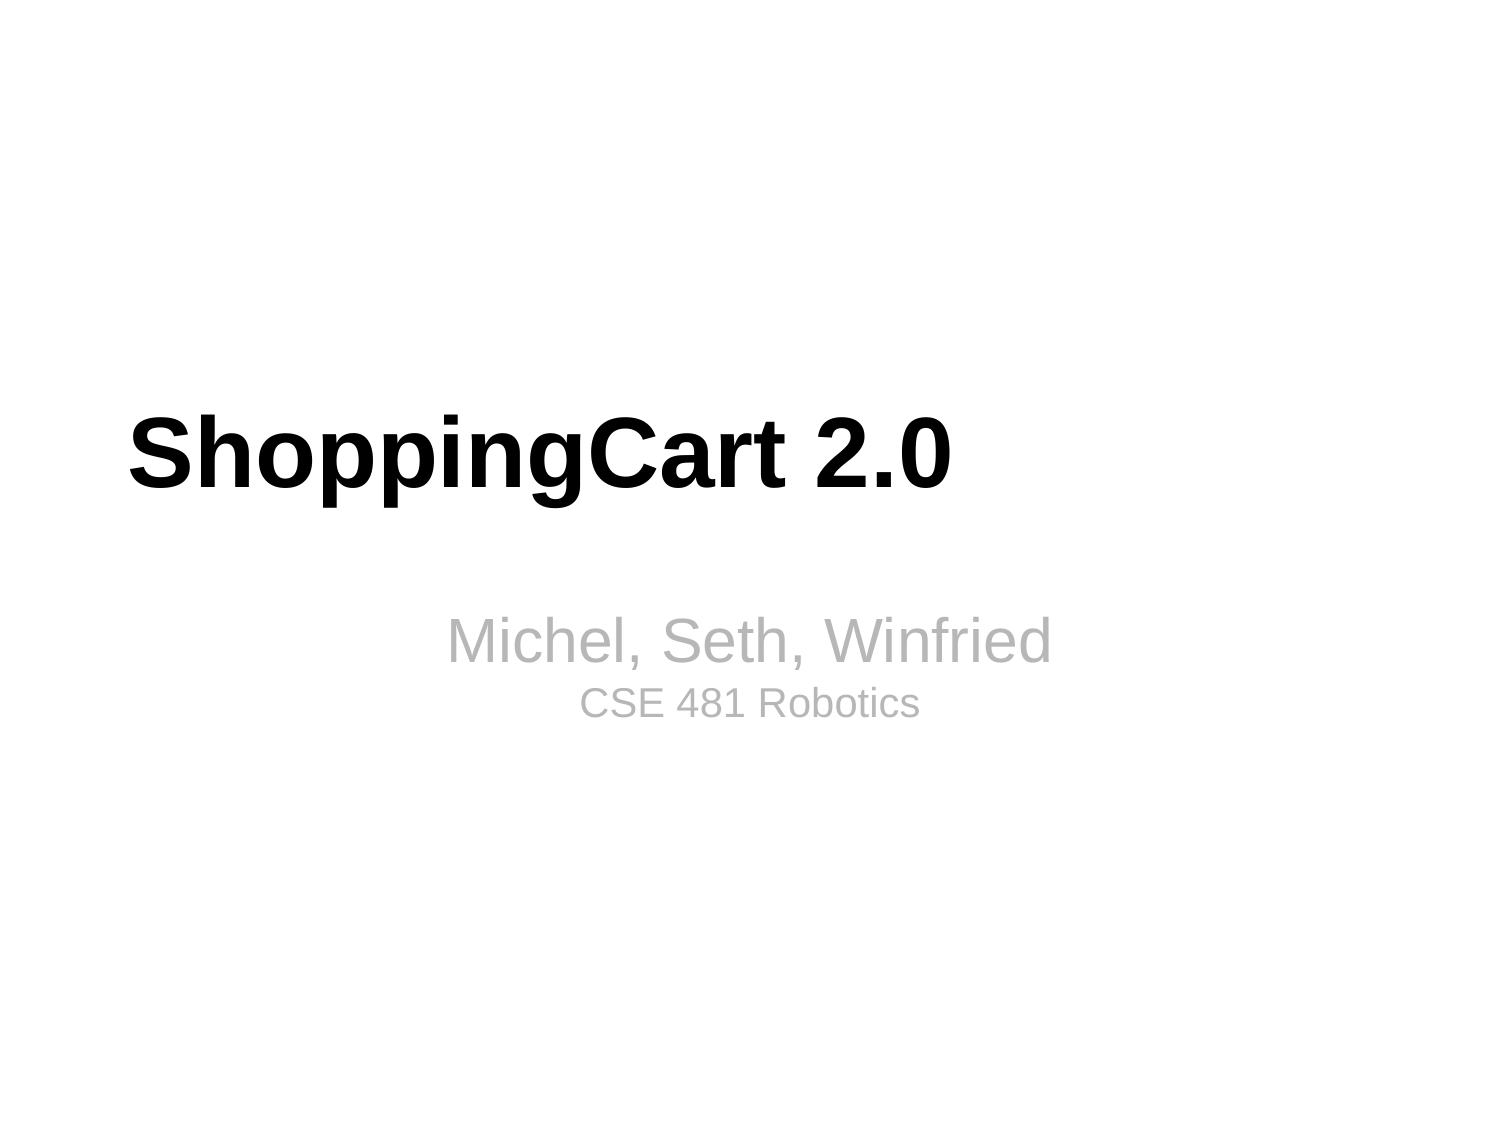

# ShoppingCart 2.0
Michel, Seth, Winfried
CSE 481 Robotics